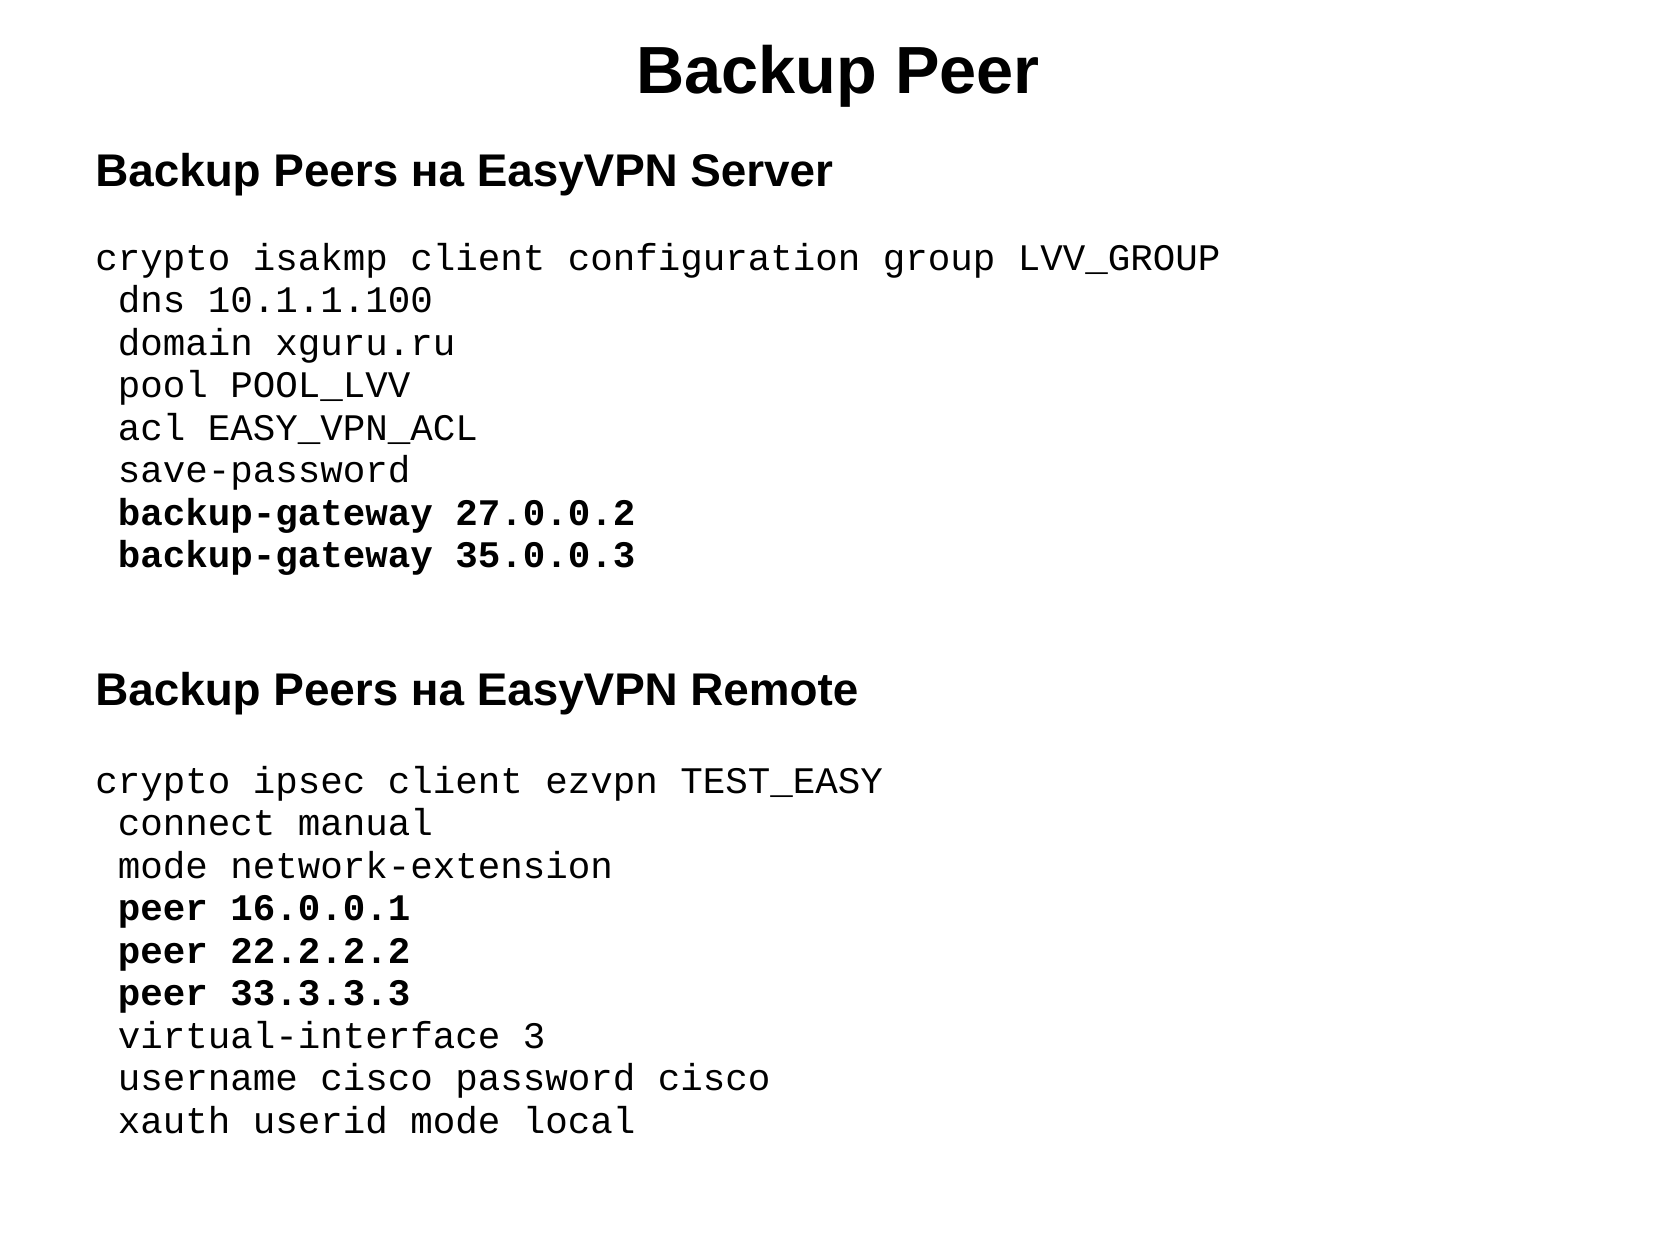

Backup Peer
# Backup Peers на EasyVPN Server
crypto isakmp client configuration group LVV_GROUP
 dns 10.1.1.100
 domain xguru.ru
 pool POOL_LVV
 acl EASY_VPN_ACL
 save-password
 backup-gateway 27.0.0.2
 backup-gateway 35.0.0.3
Backup Peers на EasyVPN Remote
crypto ipsec client ezvpn TEST_EASY
 connect manual
 mode network-extension
 peer 16.0.0.1
 peer 22.2.2.2
 peer 33.3.3.3
 virtual-interface 3
 username cisco password cisco
 xauth userid mode local